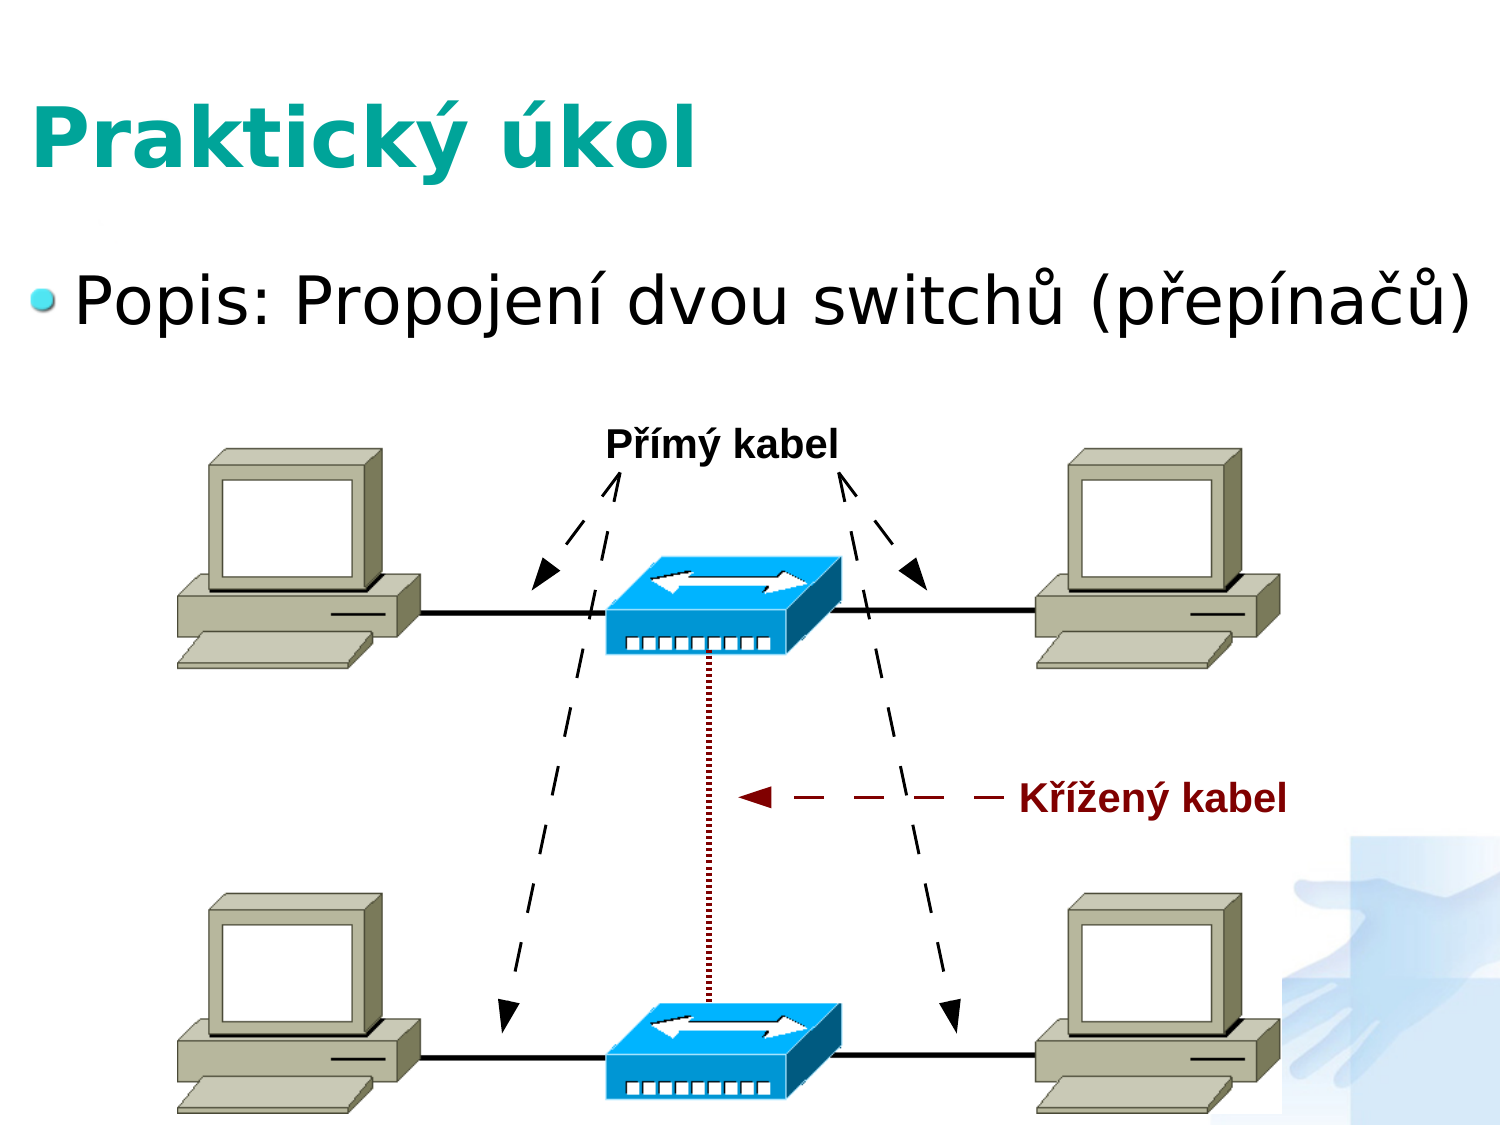

# Praktický úkol
Popis: Propojení dvou switchů (přepínačů)
Přímý kabel
Křížený kabel